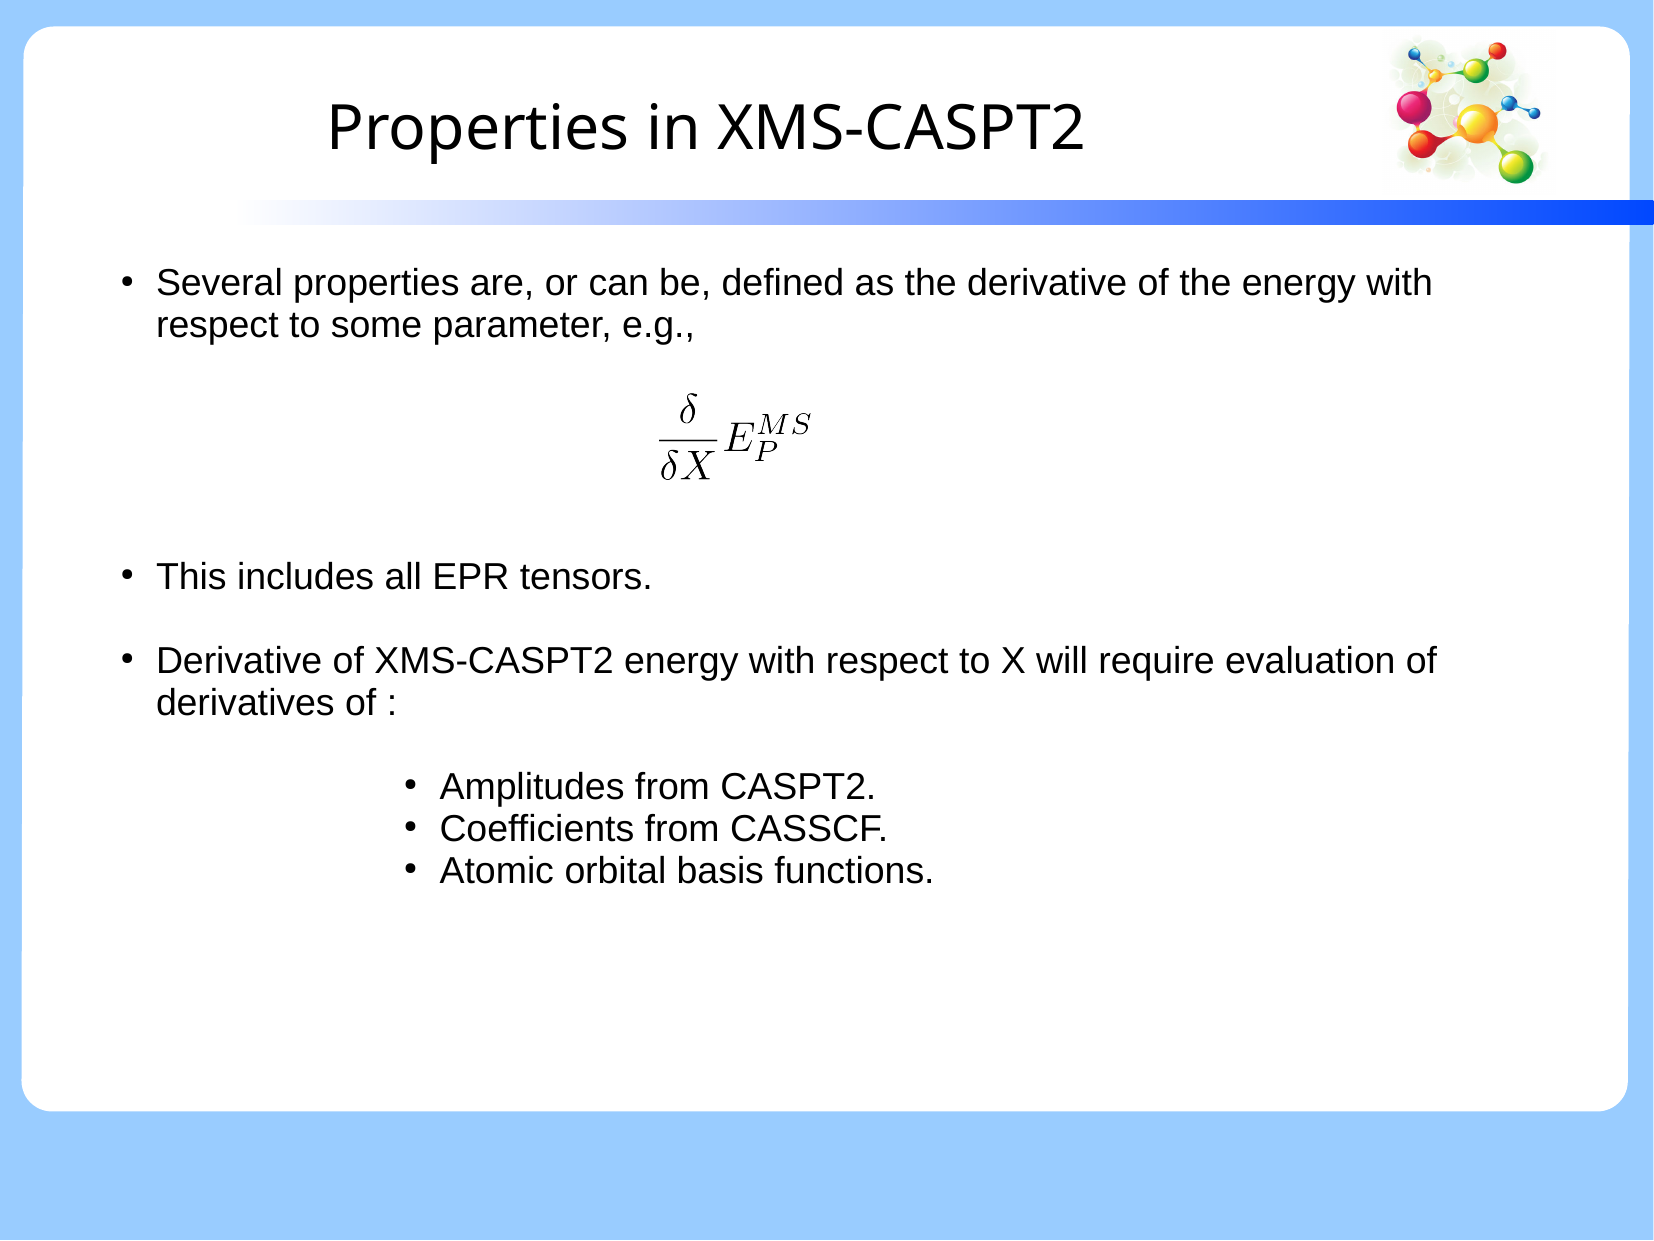

# Properties in XMS-CASPT2
Several properties are, or can be, defined as the derivative of the energy with respect to some parameter, e.g.,
This includes all EPR tensors.
Derivative of XMS-CASPT2 energy with respect to X will require evaluation of derivatives of :
Amplitudes from CASPT2.
Coefficients from CASSCF.
Atomic orbital basis functions.